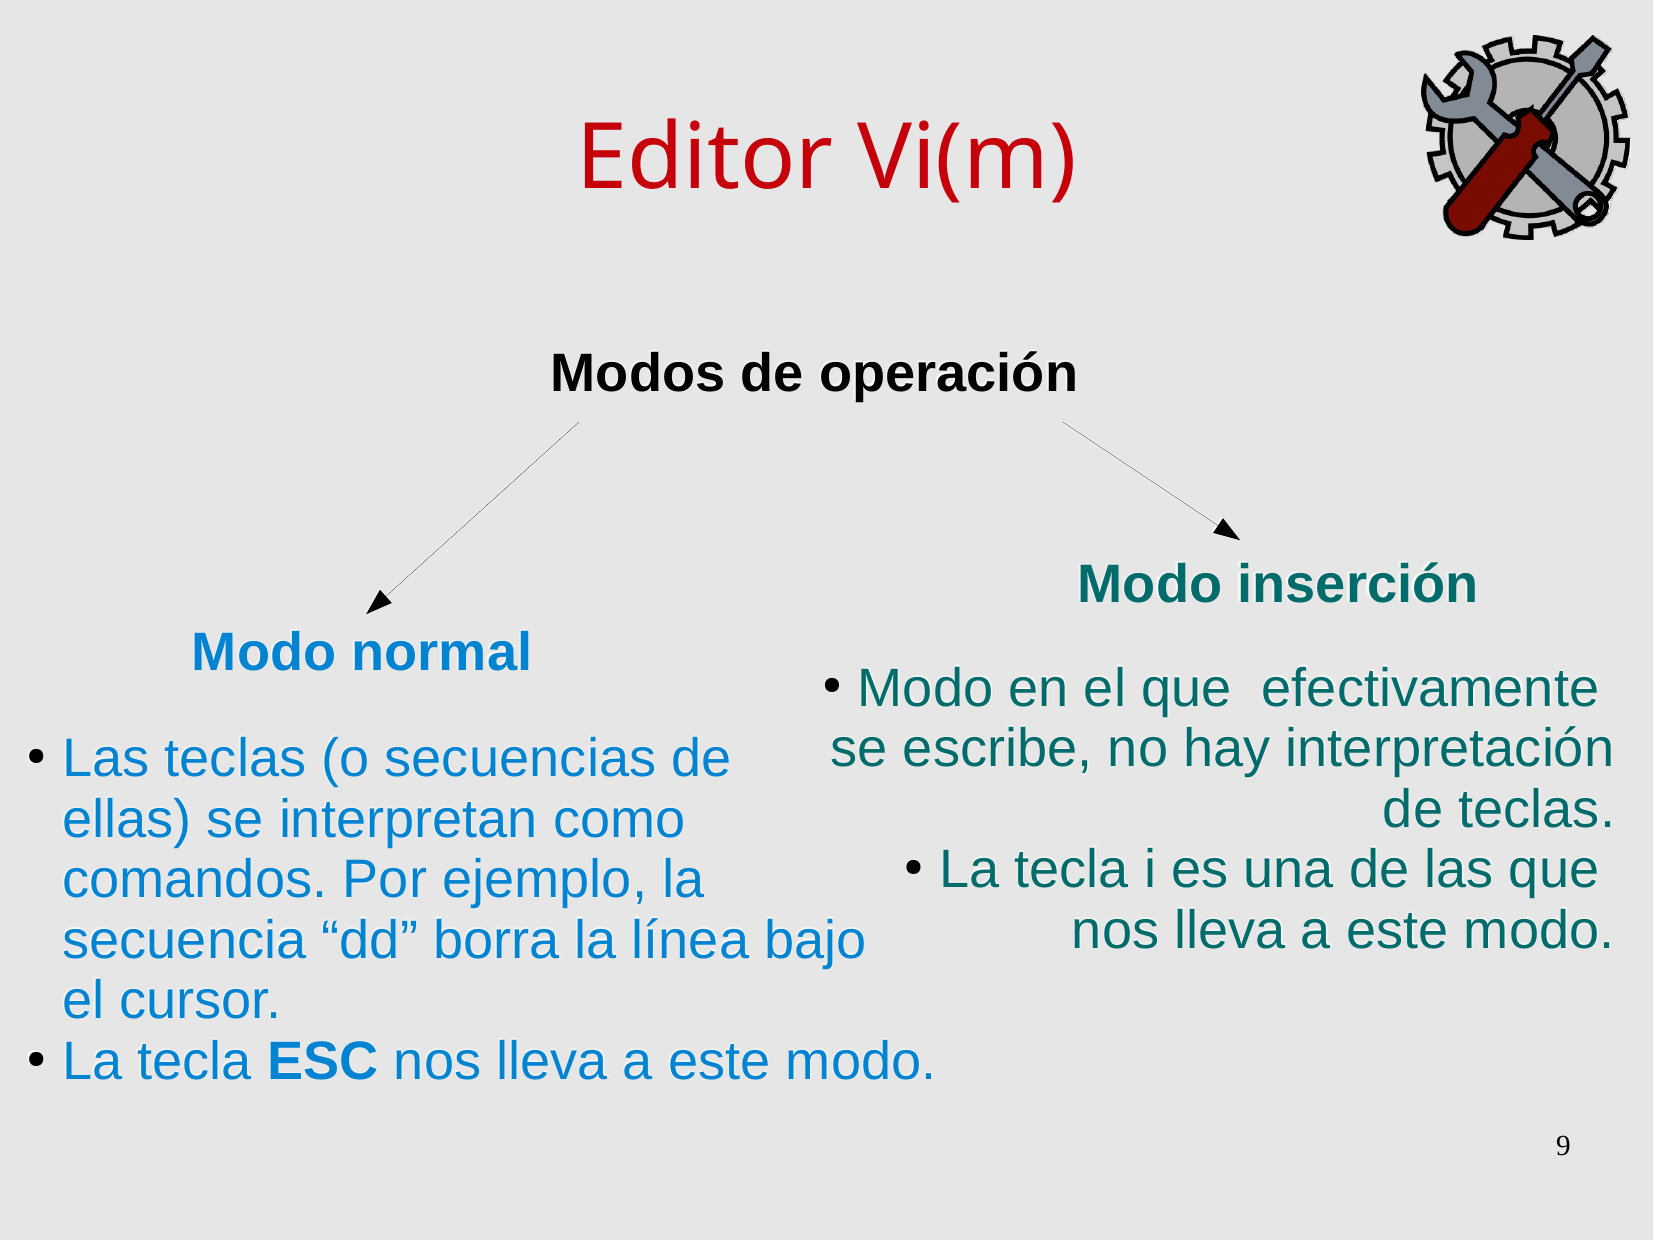

# Editor Vi(m)
Modos de operación
Modo inserción
Modo normal
Modo en el que efectivamente
se escribe, no hay interpretación
de teclas.
La tecla i es una de las que
nos lleva a este modo.
Las teclas (o secuencias de
ellas) se interpretan como
comandos. Por ejemplo, la
secuencia “dd” borra la línea bajo
el cursor.
La tecla ESC nos lleva a este modo.
9